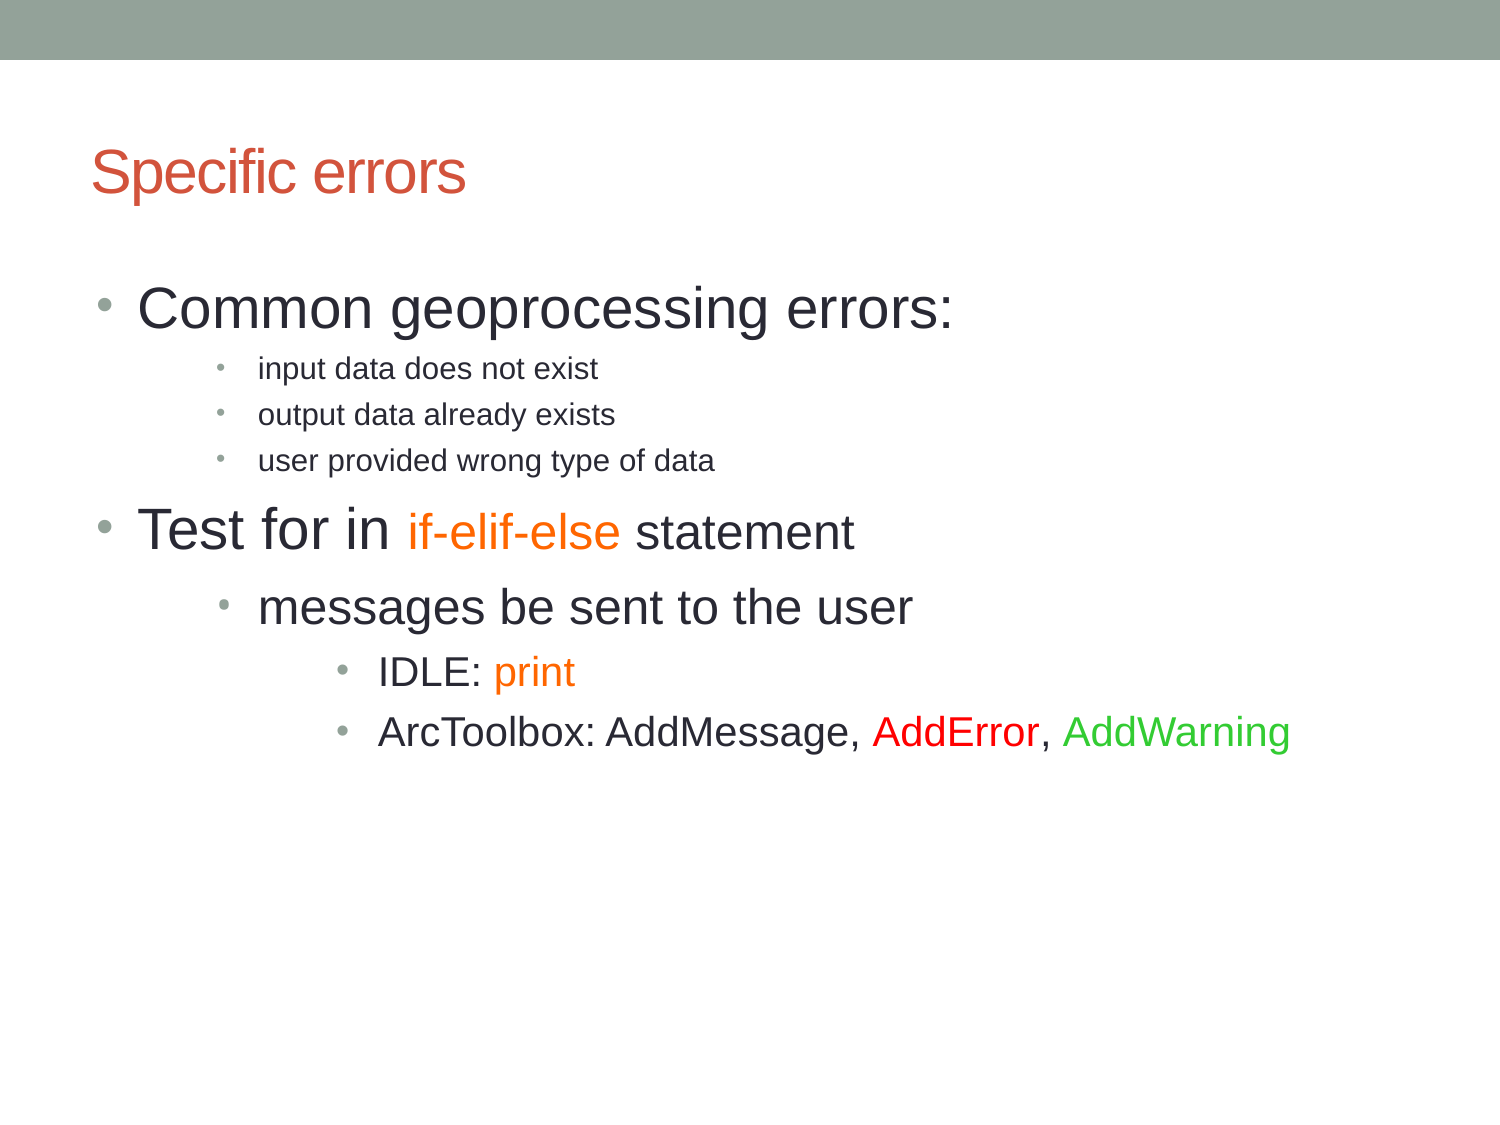

# Specific errors
Common geoprocessing errors:
input data does not exist
output data already exists
user provided wrong type of data
Test for in if-elif-else statement
messages be sent to the user
IDLE: print
ArcToolbox: AddMessage, AddError, AddWarning